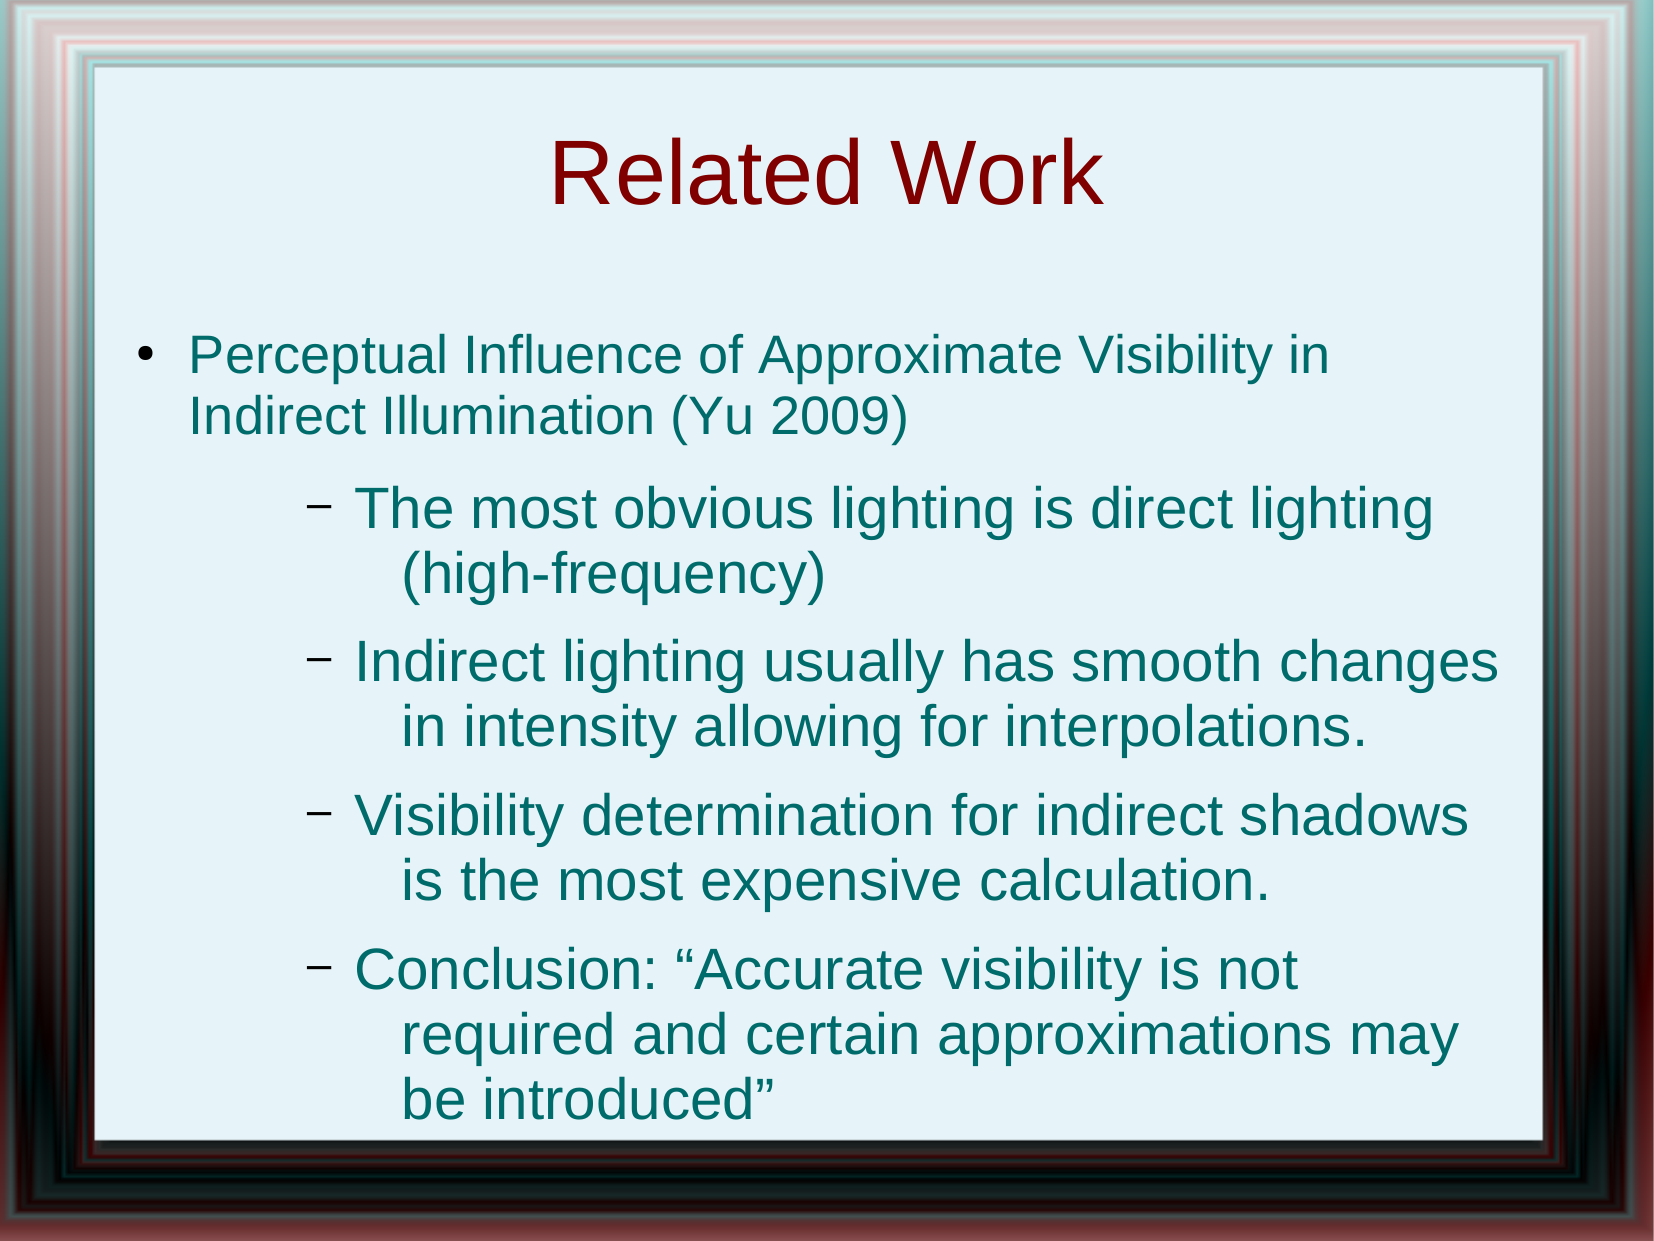

# Related Work
Perceptual Influence of Approximate Visibility in Indirect Illumination (Yu 2009)
The most obvious lighting is direct lighting (high-frequency)
Indirect lighting usually has smooth changes in intensity allowing for interpolations.
Visibility determination for indirect shadows is the most expensive calculation.
Conclusion: “Accurate visibility is not required and certain approximations may be introduced”